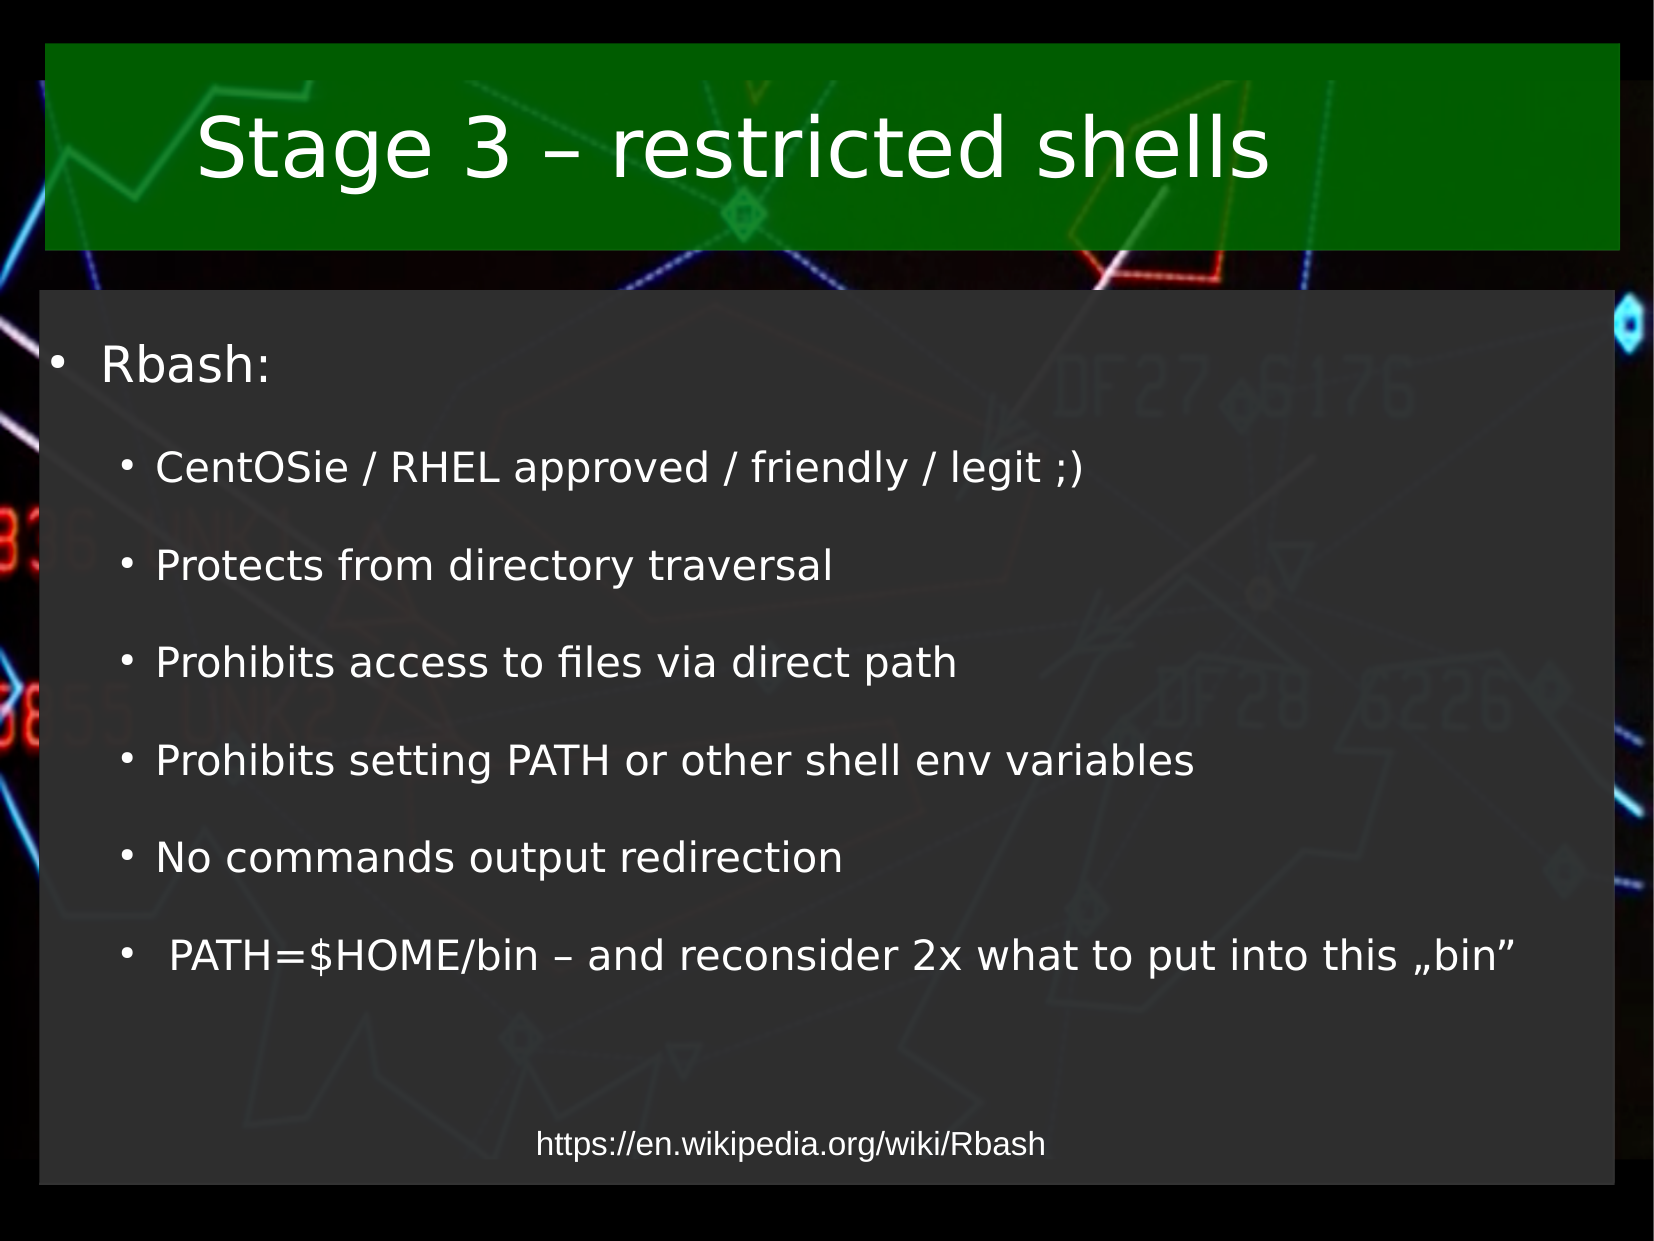

# Stage 3 – restricted shells
 Rbash:
CentOSie / RHEL approved / friendly / legit ;)
Protects from directory traversal
Prohibits access to files via direct path
Prohibits setting PATH or other shell env variables
No commands output redirection
 PATH=$HOME/bin – and reconsider 2x what to put into this „bin”
https://en.wikipedia.org/wiki/Rbash